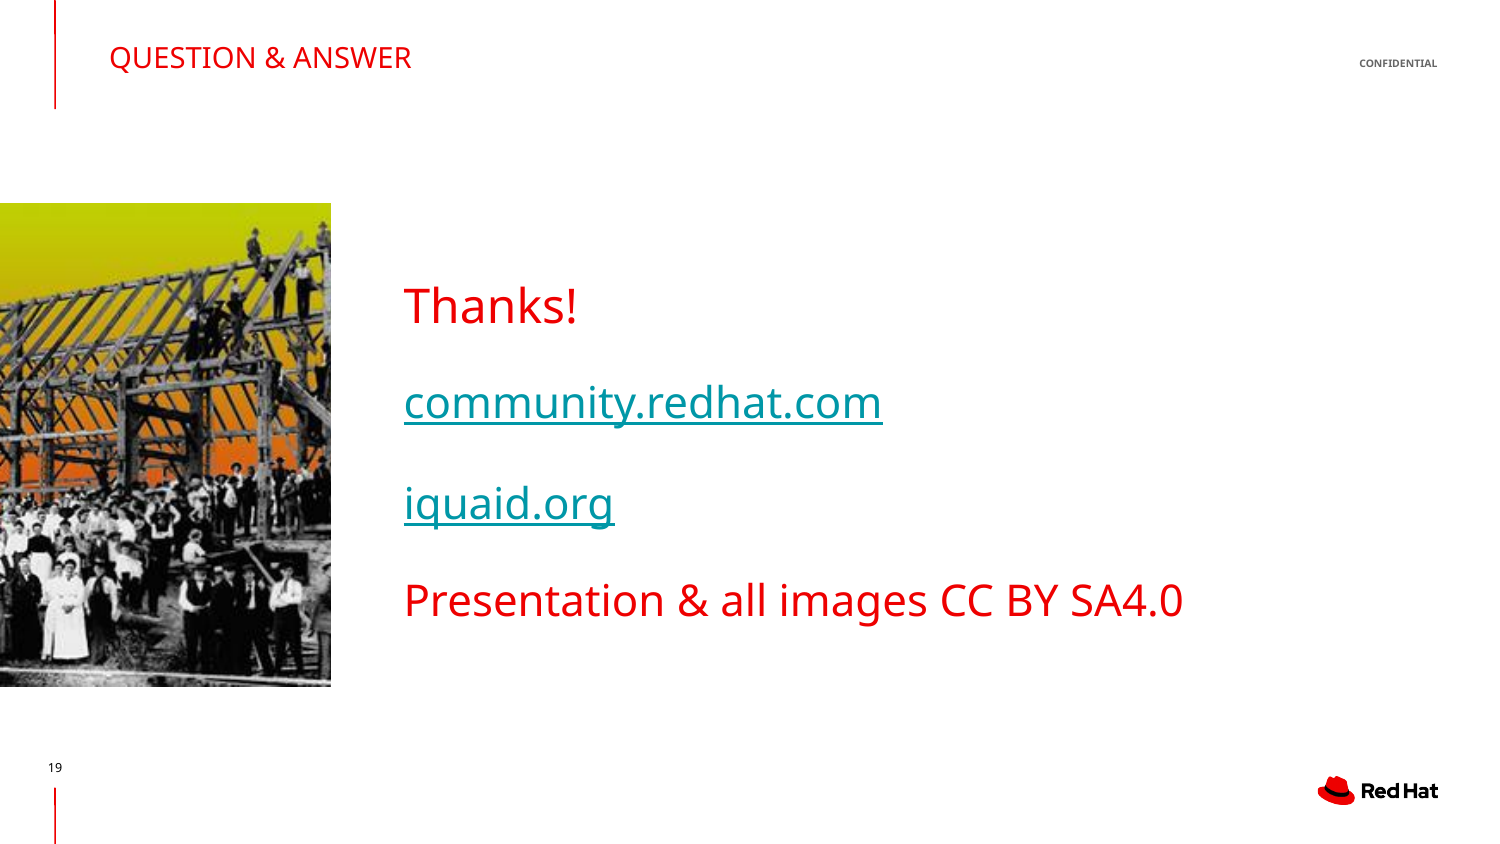

QUESTION & ANSWER
# Thanks! community.redhat.com iquaid.org Presentation & all images CC BY SA4.0